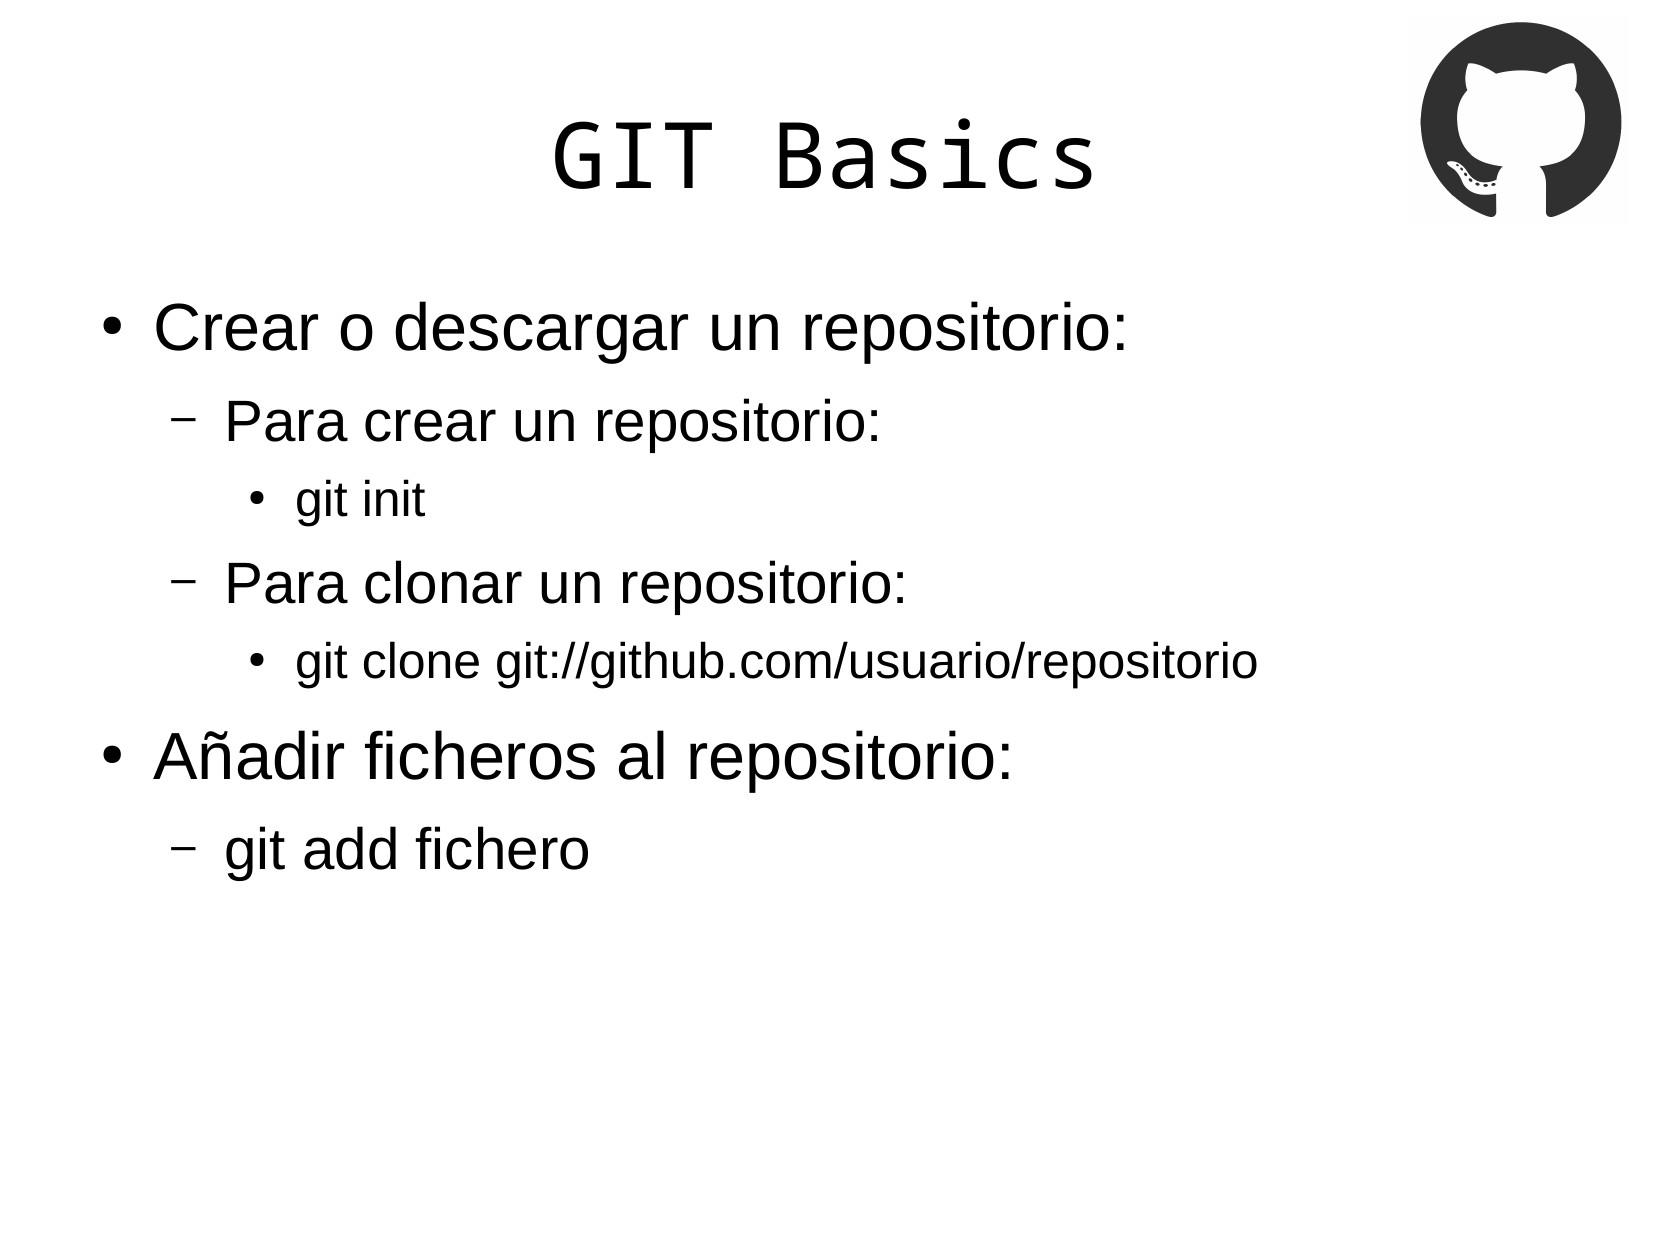

# GIT Basics
Crear o descargar un repositorio:
Para crear un repositorio:
git init
Para clonar un repositorio:
git clone git://github.com/usuario/repositorio
Añadir ficheros al repositorio:
git add fichero